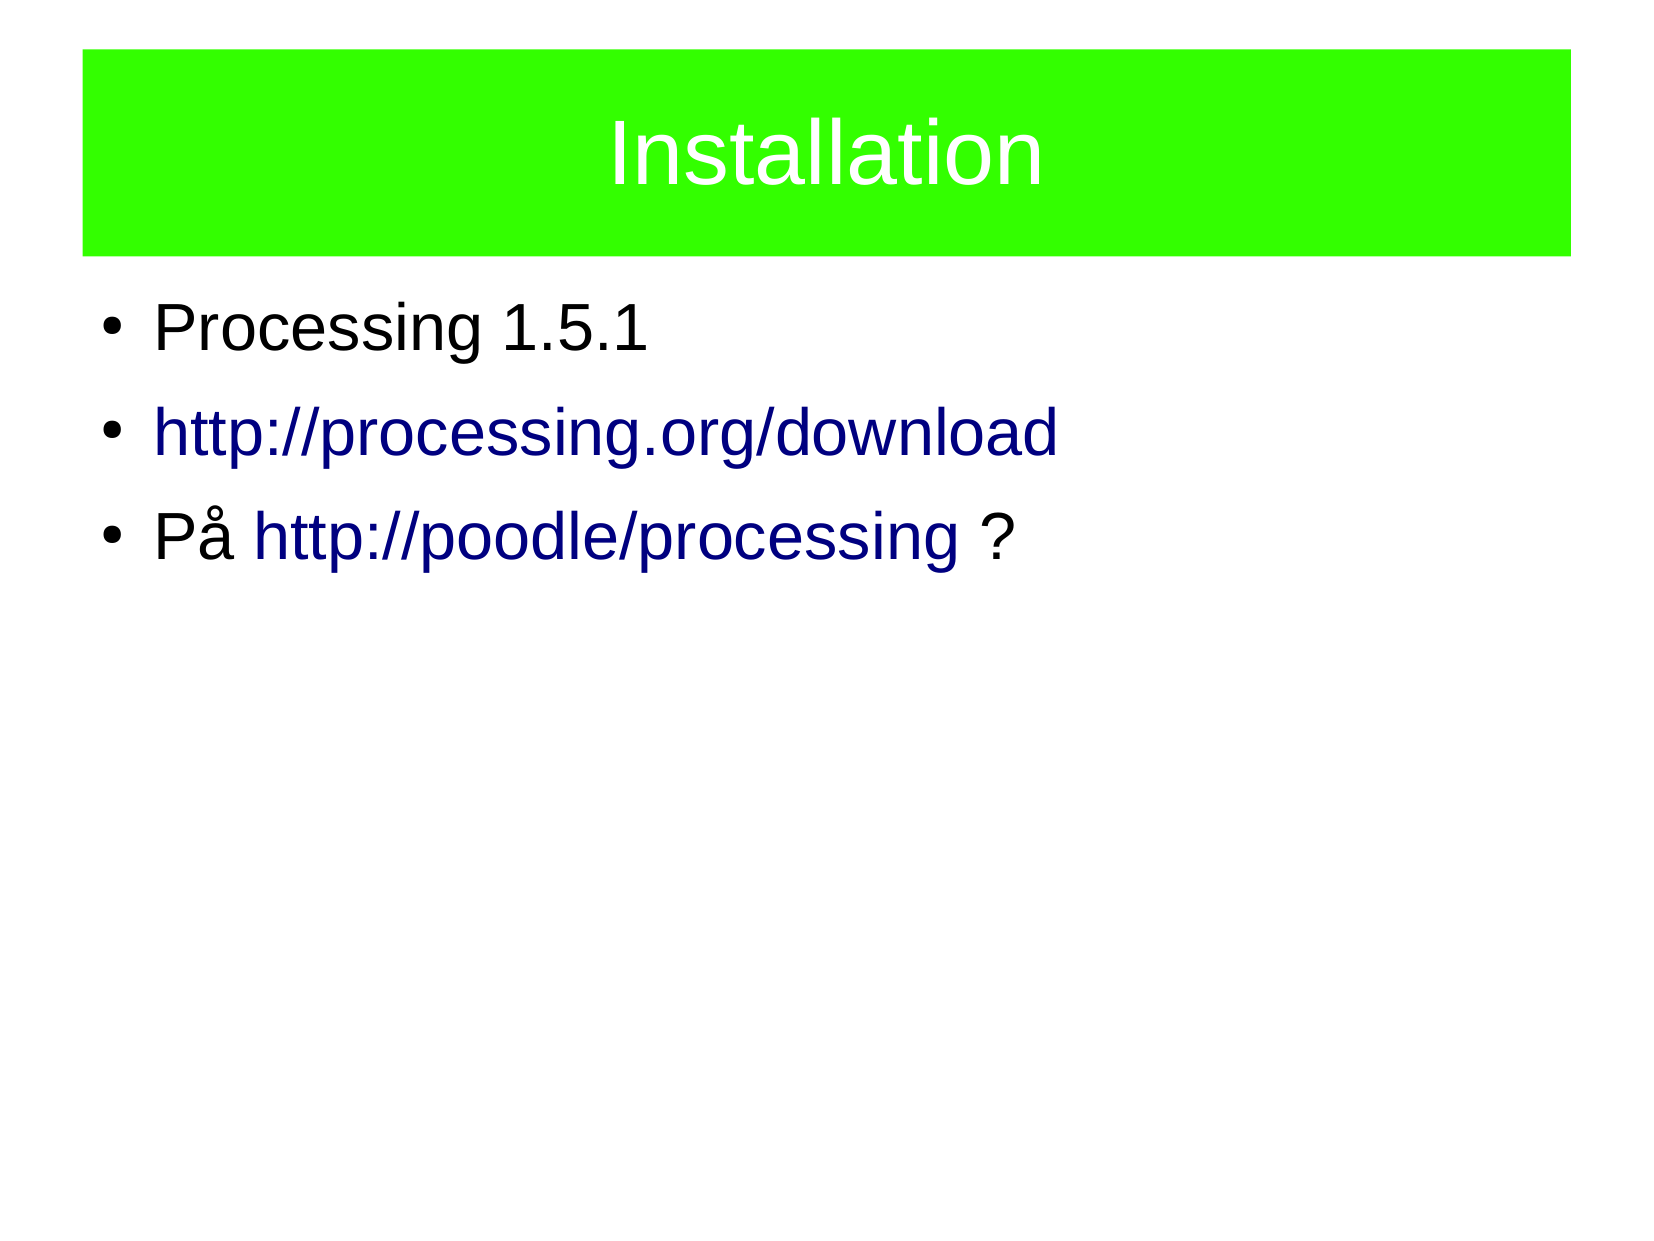

# Installation
Processing 1.5.1
http://processing.org/download
På http://poodle/processing ?